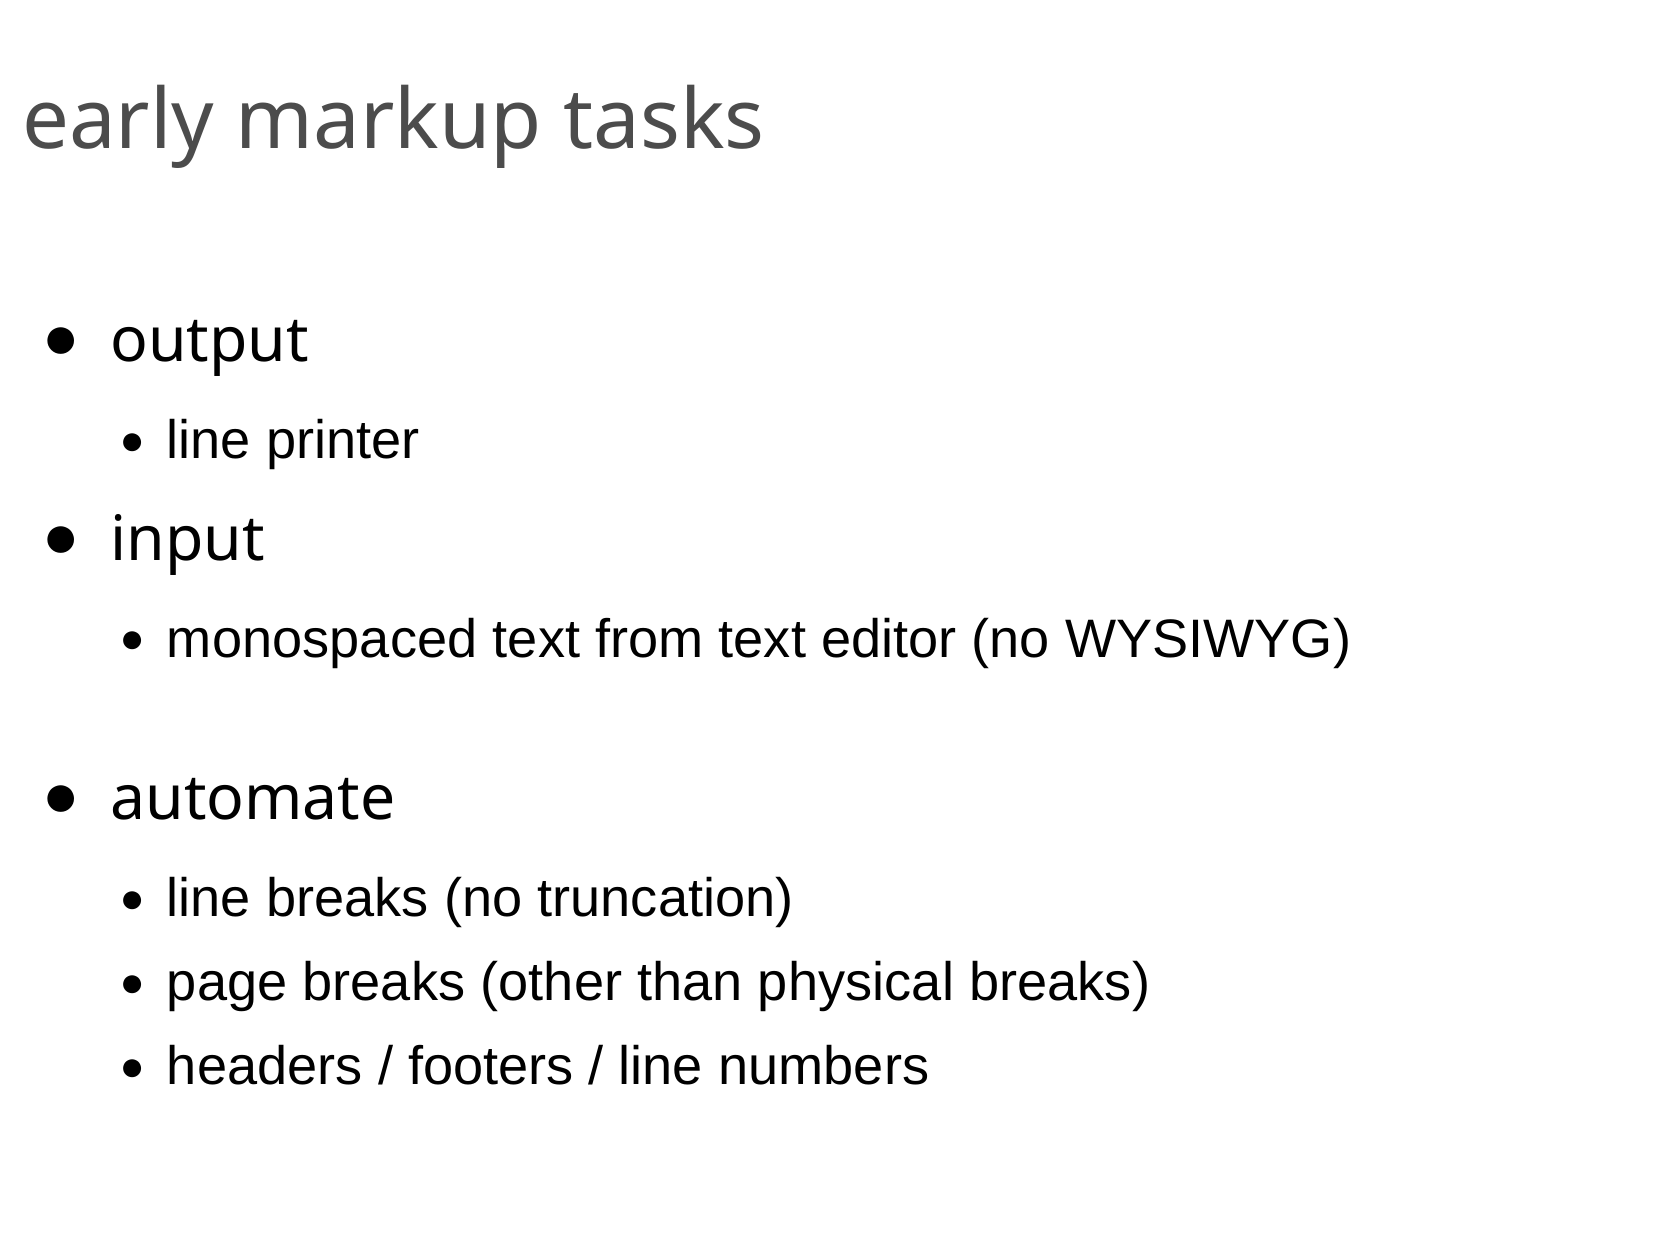

# early markup tasks
output
line printer
input
monospaced text from text editor (no WYSIWYG)
automate
line breaks (no truncation)
page breaks (other than physical breaks)
headers / footers / line numbers